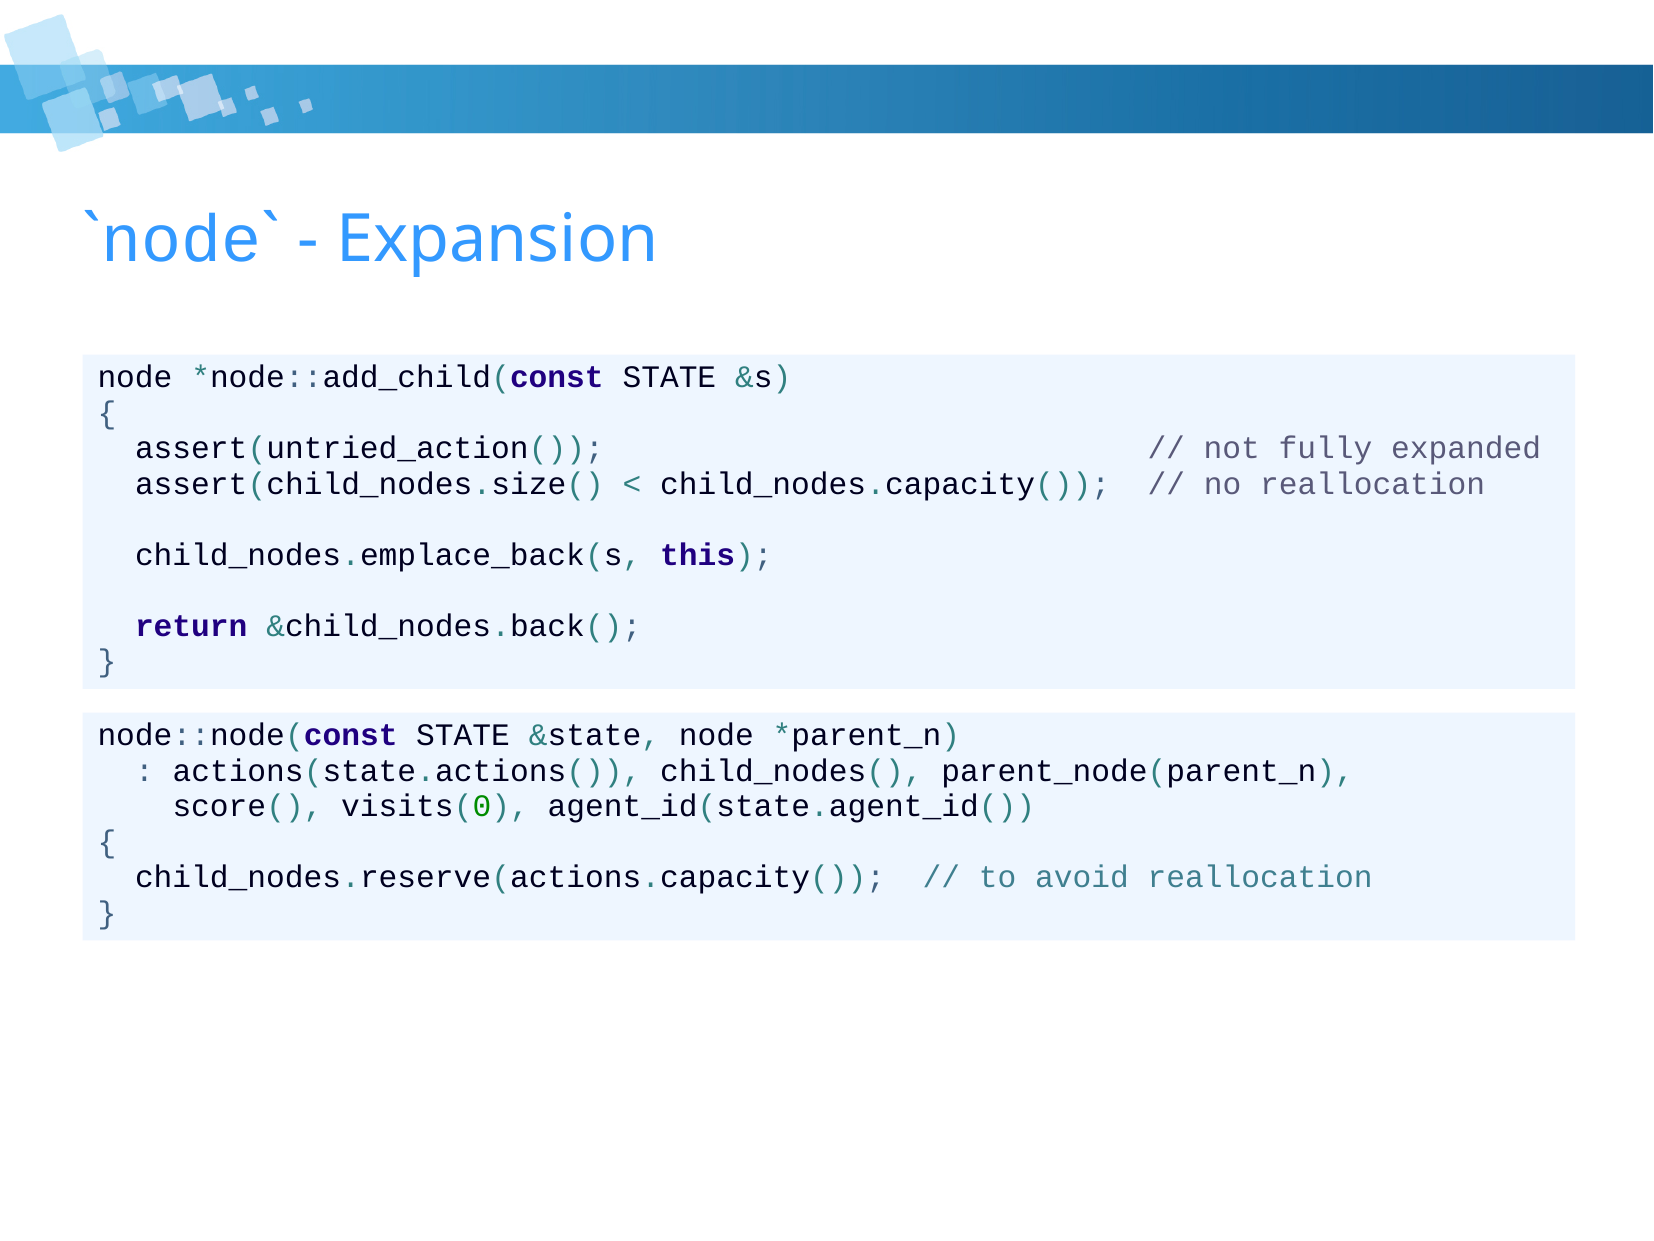

# `node` - Expansion
node *node::add_child(const STATE &s)
{
 assert(untried_action()); // not fully expanded
 assert(child_nodes.size() < child_nodes.capacity()); // no reallocation
 child_nodes.emplace_back(s, this);
 return &child_nodes.back();
}
node::node(const STATE &state, node *parent_n)
 : actions(state.actions()), child_nodes(), parent_node(parent_n),
 score(), visits(0), agent_id(state.agent_id())
{
 child_nodes.reserve(actions.capacity()); // to avoid reallocation
}